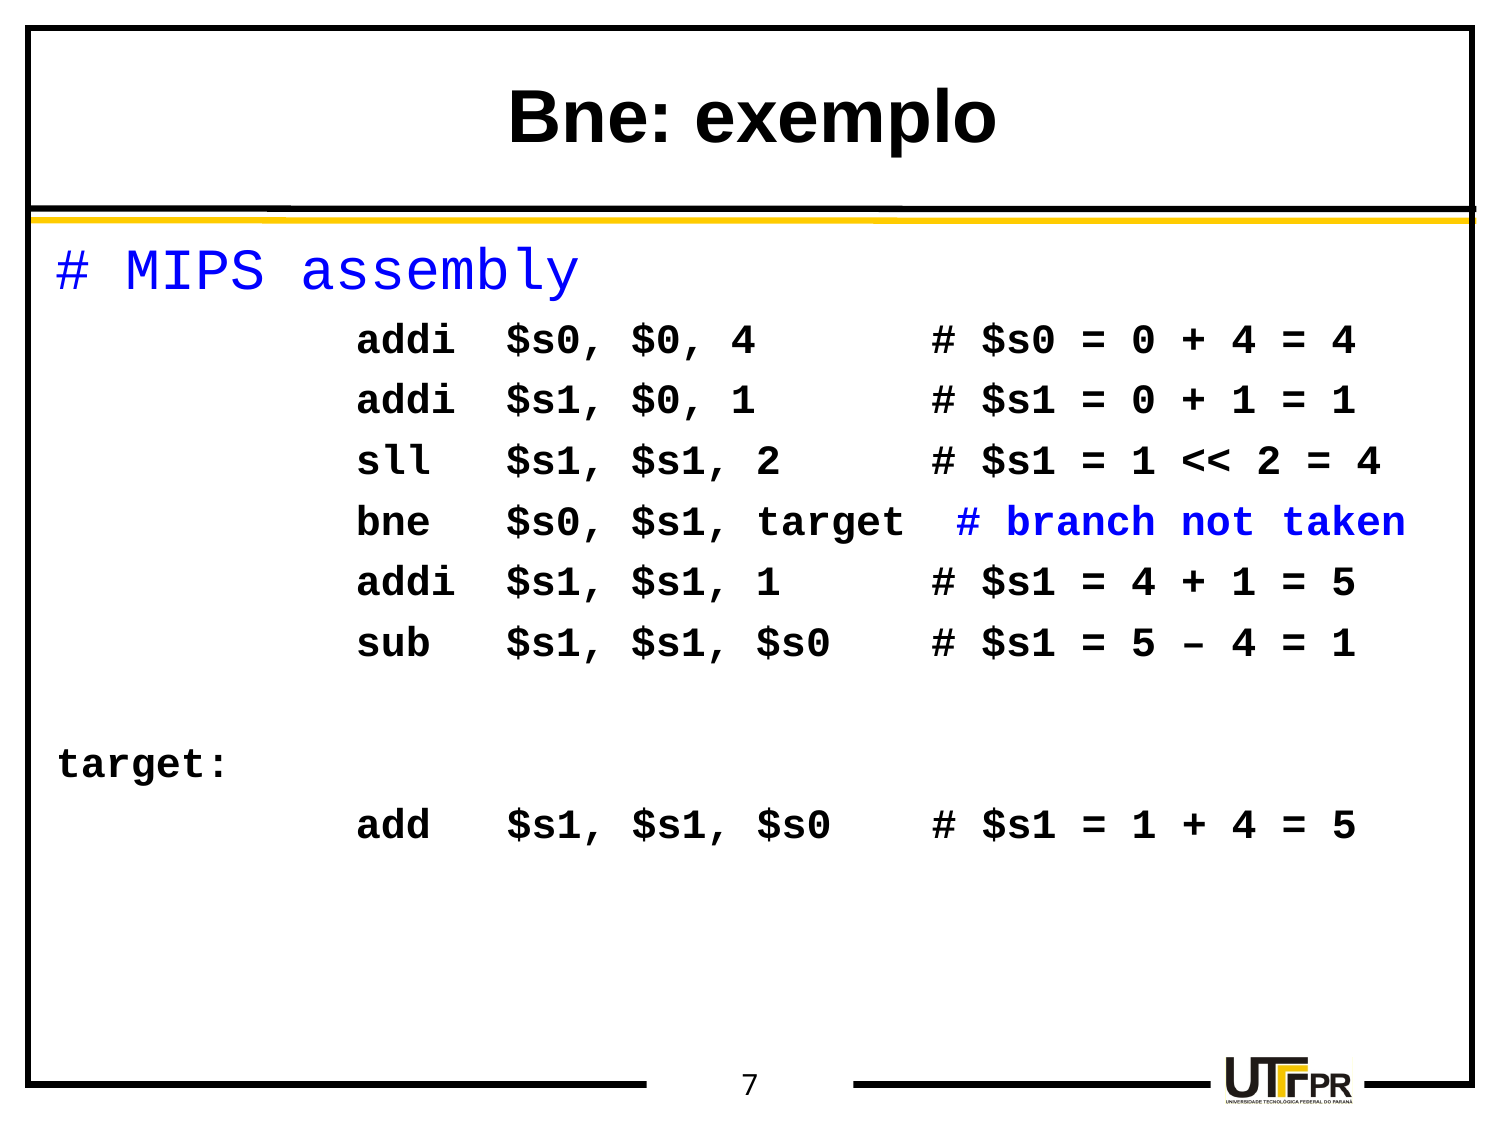

Bne: exemplo
# # MIPS assembly
 addi 	$s0, $0, 4 # $s0 = 0 + 4 = 4
 addi 	$s1, $0, 1 # $s1 = 0 + 1 = 1
 sll 	$s1, $s1, 2 # $s1 = 1 << 2 = 4
 bne 	$s0, $s1, target	# branch not taken
 addi 	$s1, $s1, 1 # $s1 = 4 + 1 = 5
 sub 	$s1, $s1, $s0 # $s1 = 5 – 4 = 1
target:
 add 	$s1, $s1, $s0 # $s1 = 1 + 4 = 5